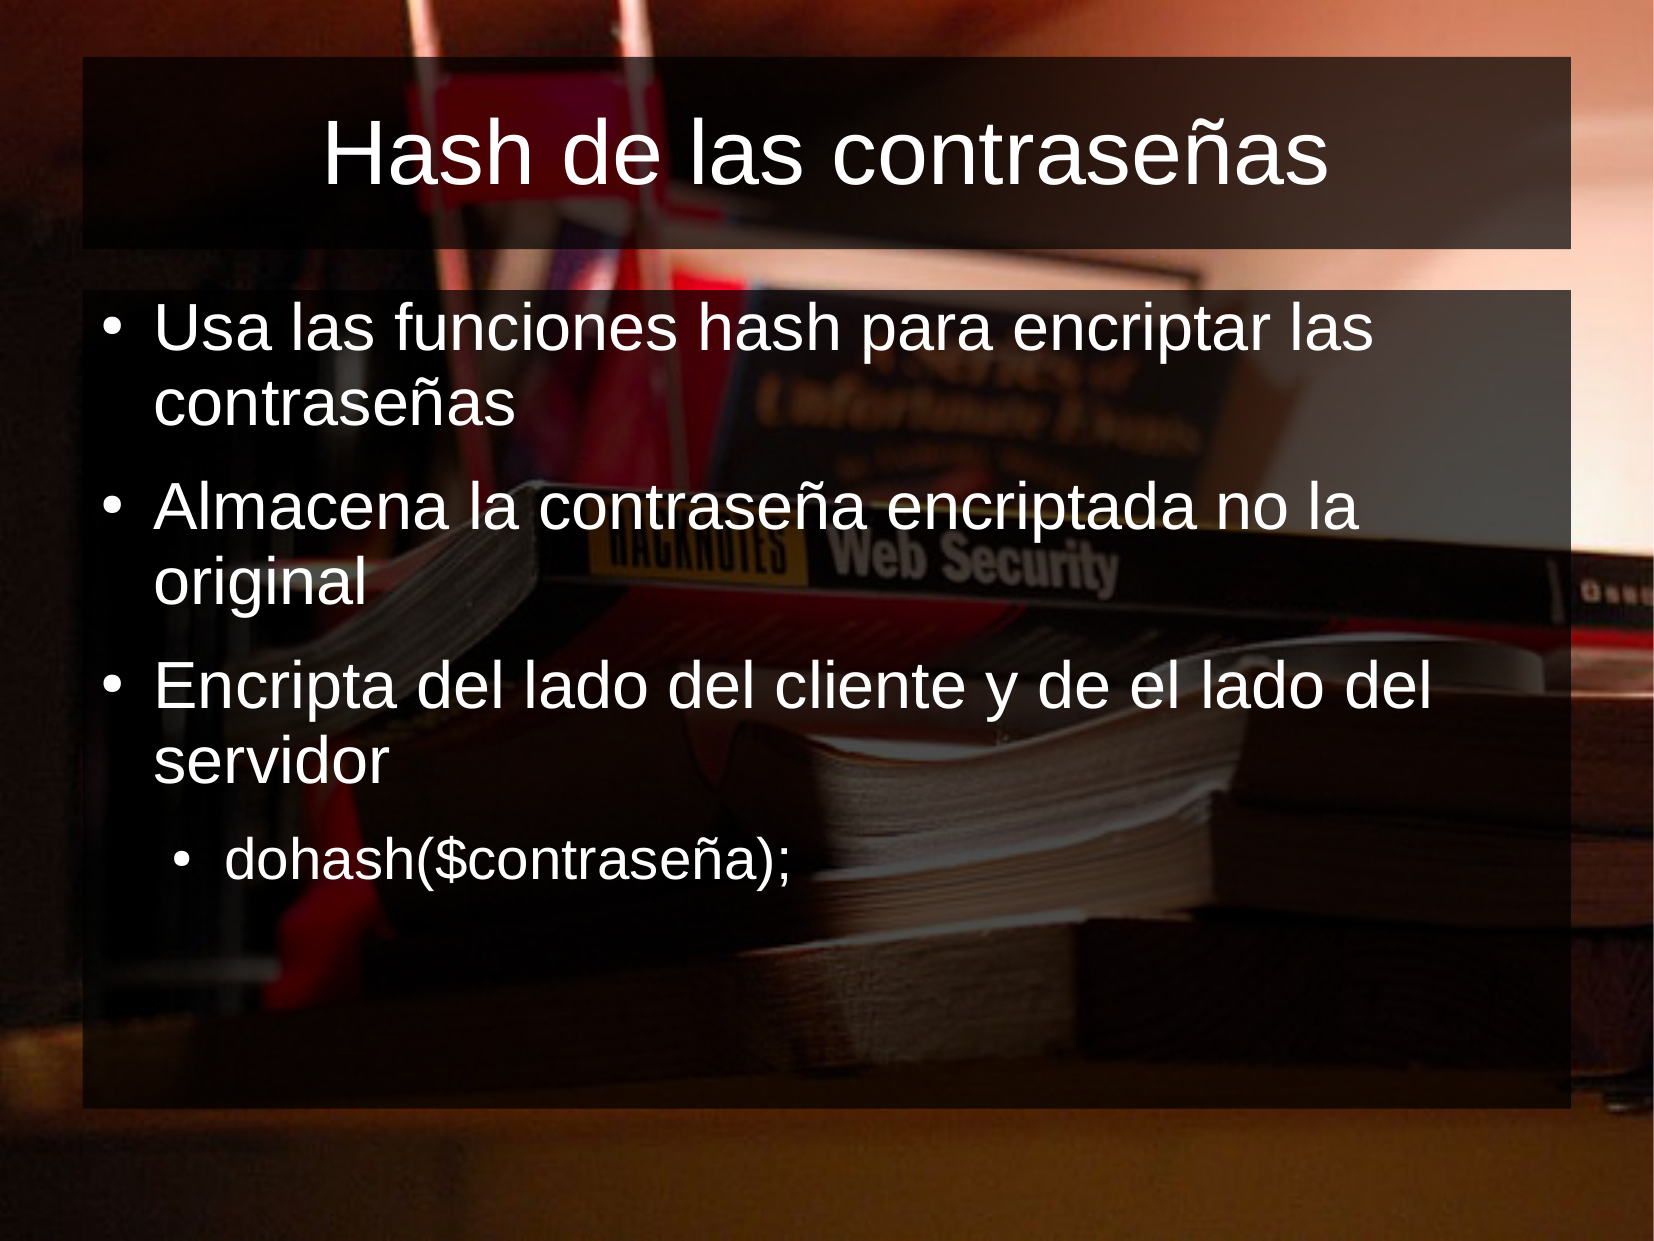

# Hash de las contraseñas
Usa las funciones hash para encriptar las contraseñas
Almacena la contraseña encriptada no la original
Encripta del lado del cliente y de el lado del servidor
dohash($contraseña);